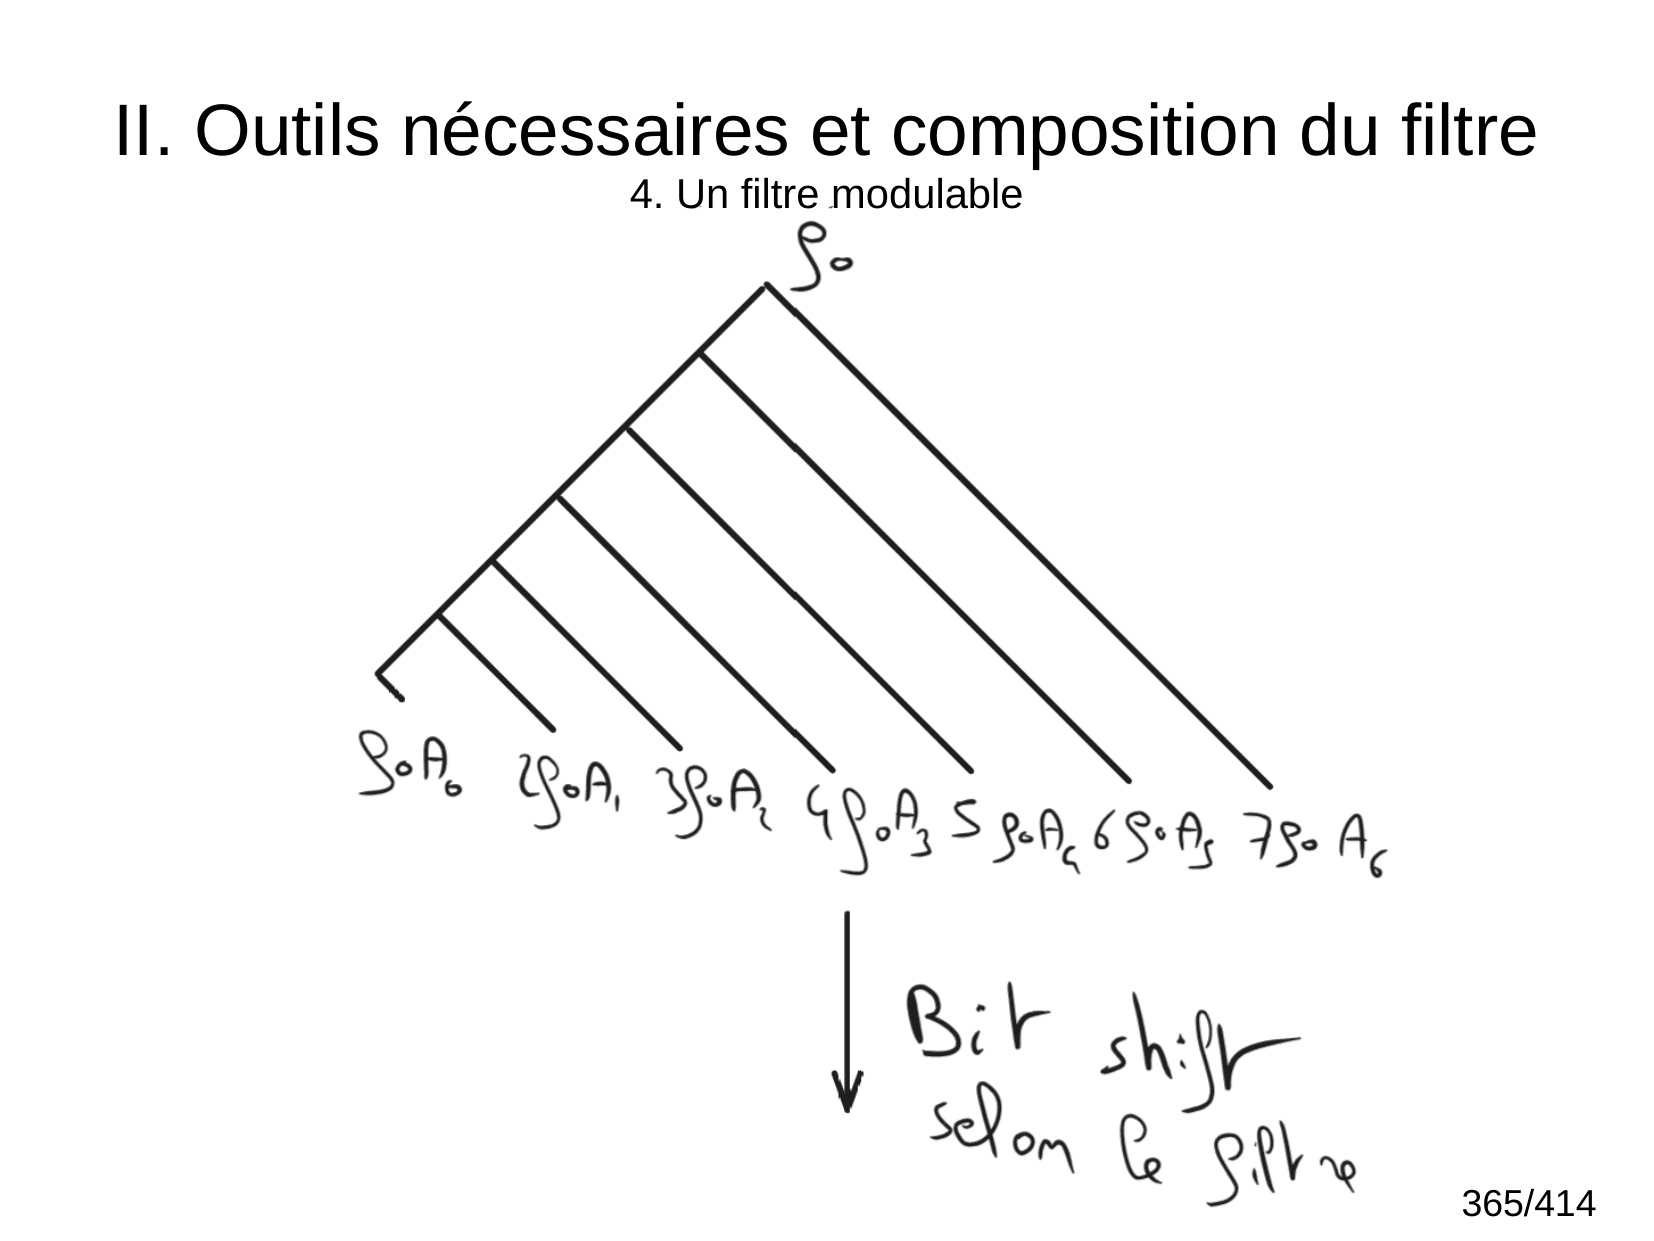

# II. Outils nécessaires et composition du filtre 4. Un filtre modulable